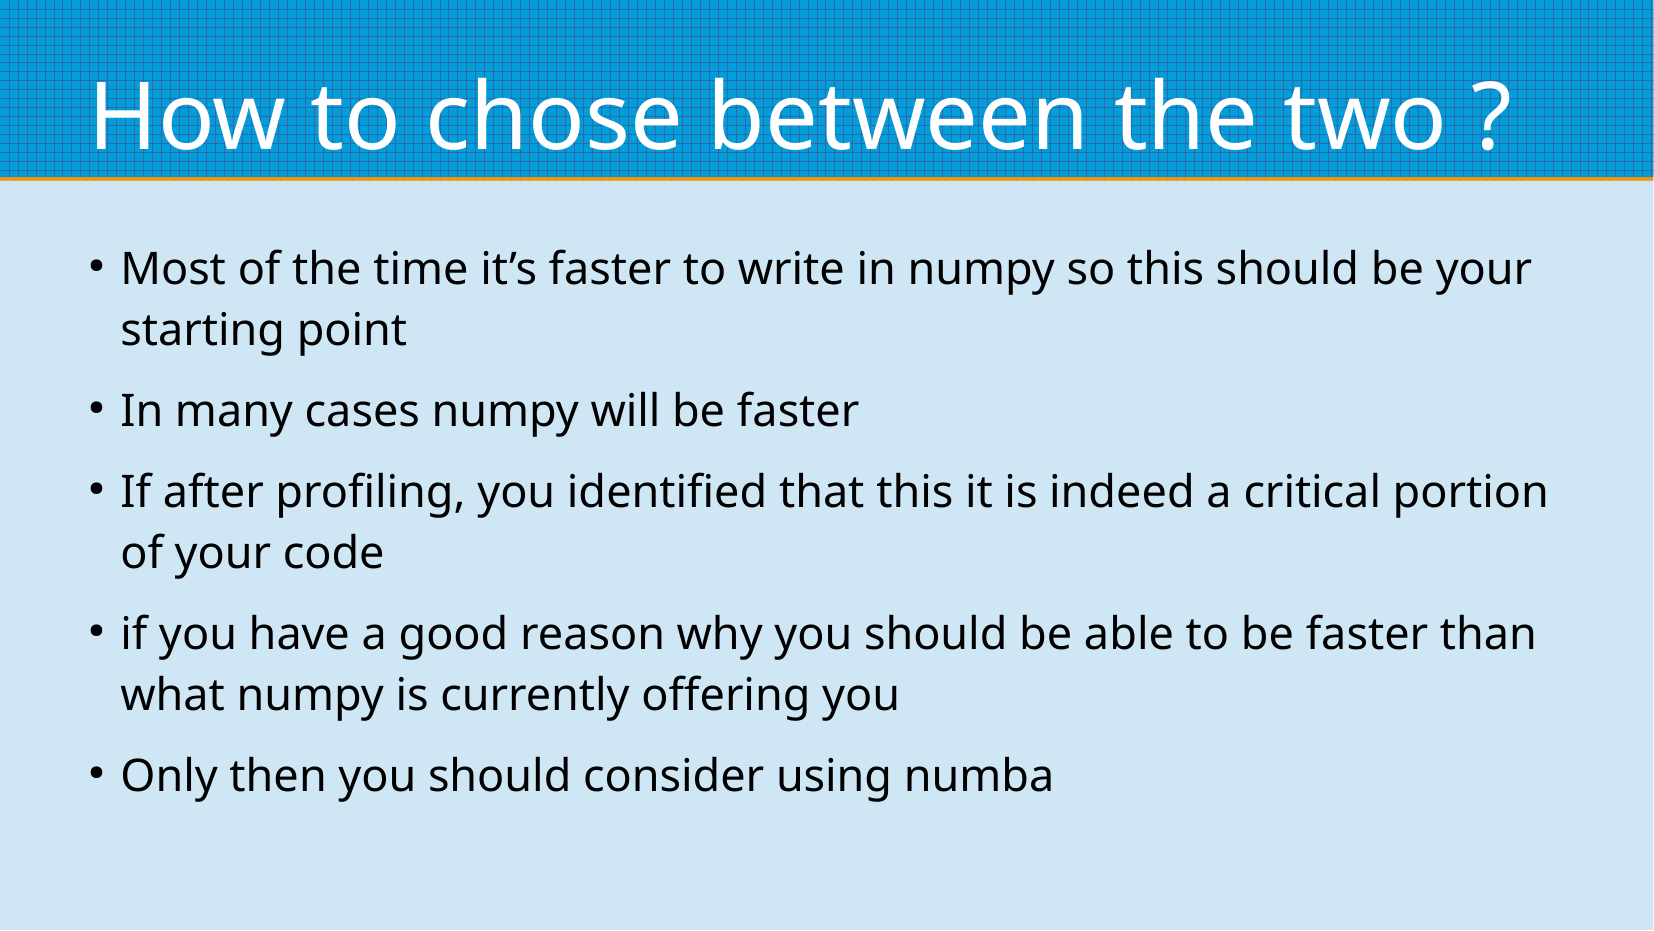

# How to chose between the two ?
Most of the time it’s faster to write in numpy so this should be your starting point
In many cases numpy will be faster
If after profiling, you identified that this it is indeed a critical portion of your code
if you have a good reason why you should be able to be faster than what numpy is currently offering you
Only then you should consider using numba